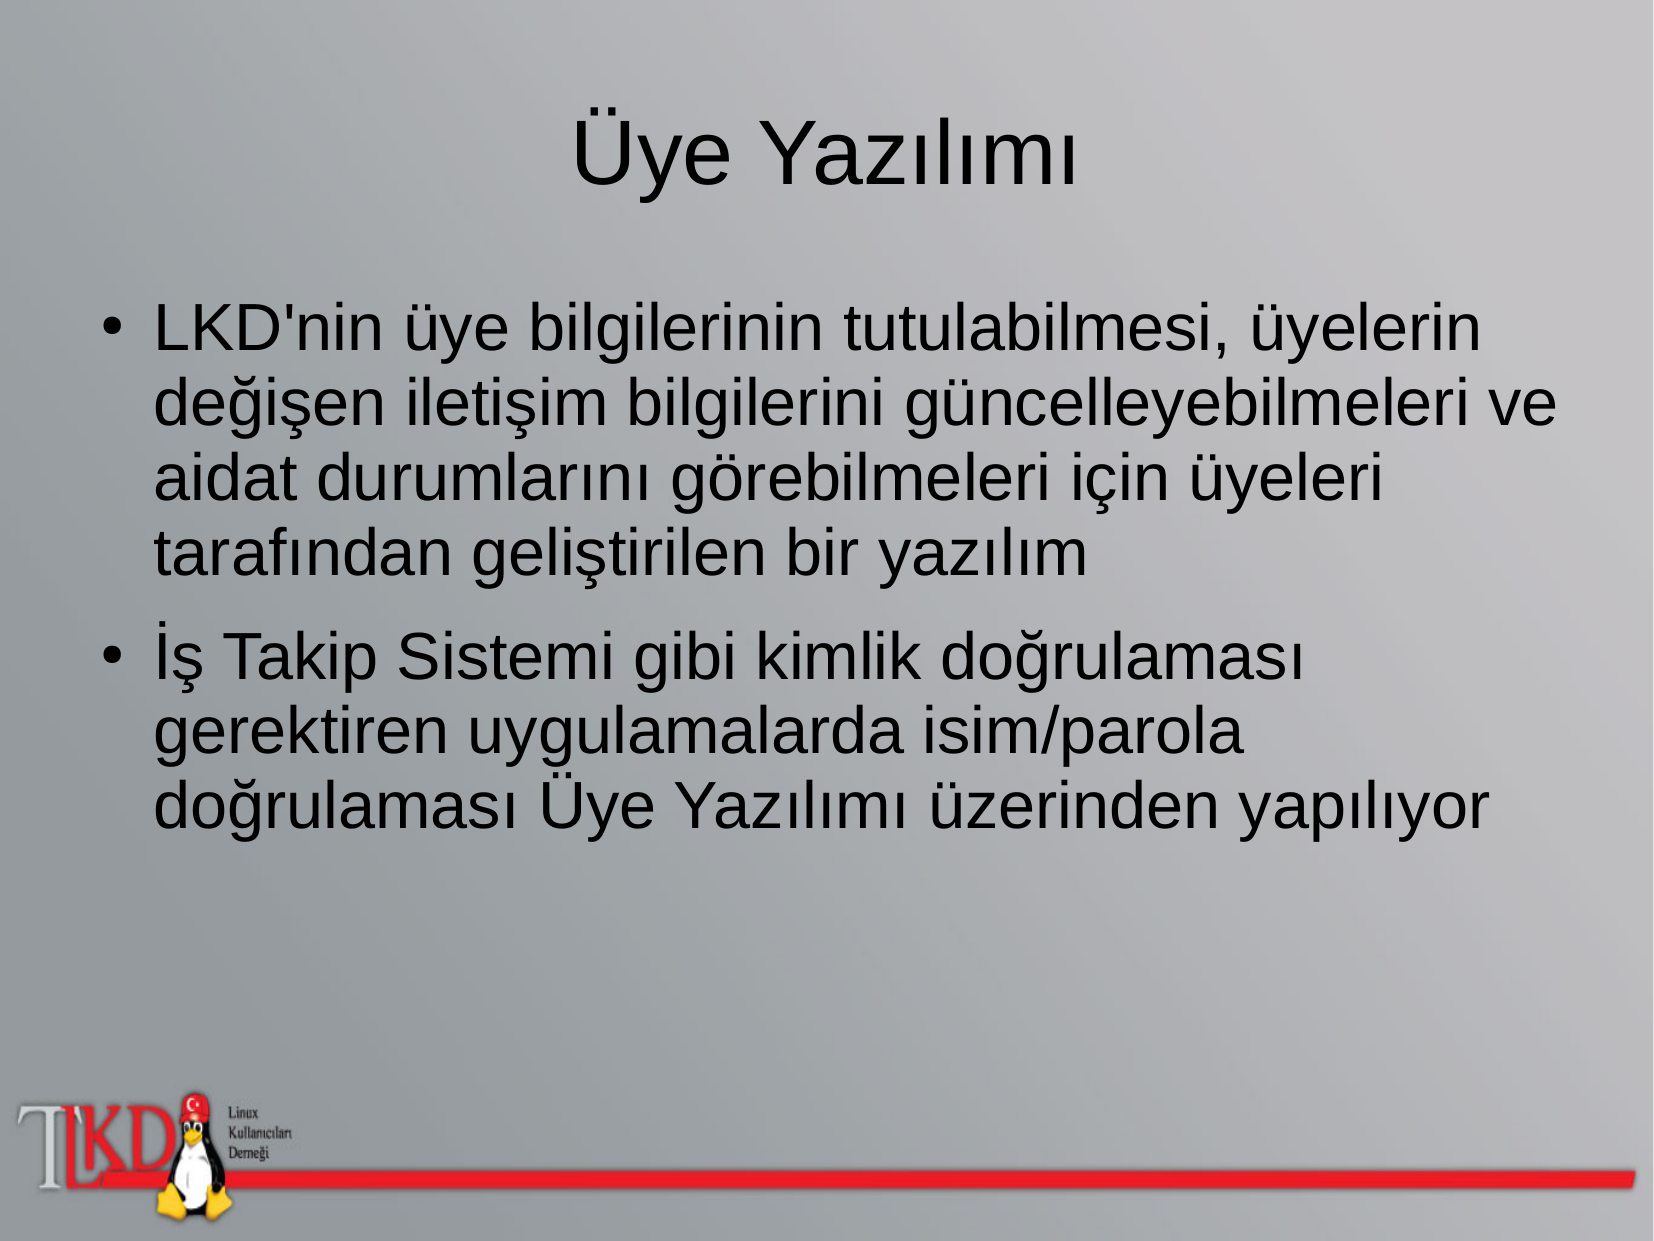

# Üye Yazılımı
LKD'nin üye bilgilerinin tutulabilmesi, üyelerin değişen iletişim bilgilerini güncelleyebilmeleri ve aidat durumlarını görebilmeleri için üyeleri tarafından geliştirilen bir yazılım
İş Takip Sistemi gibi kimlik doğrulaması gerektiren uygulamalarda isim/parola doğrulaması Üye Yazılımı üzerinden yapılıyor